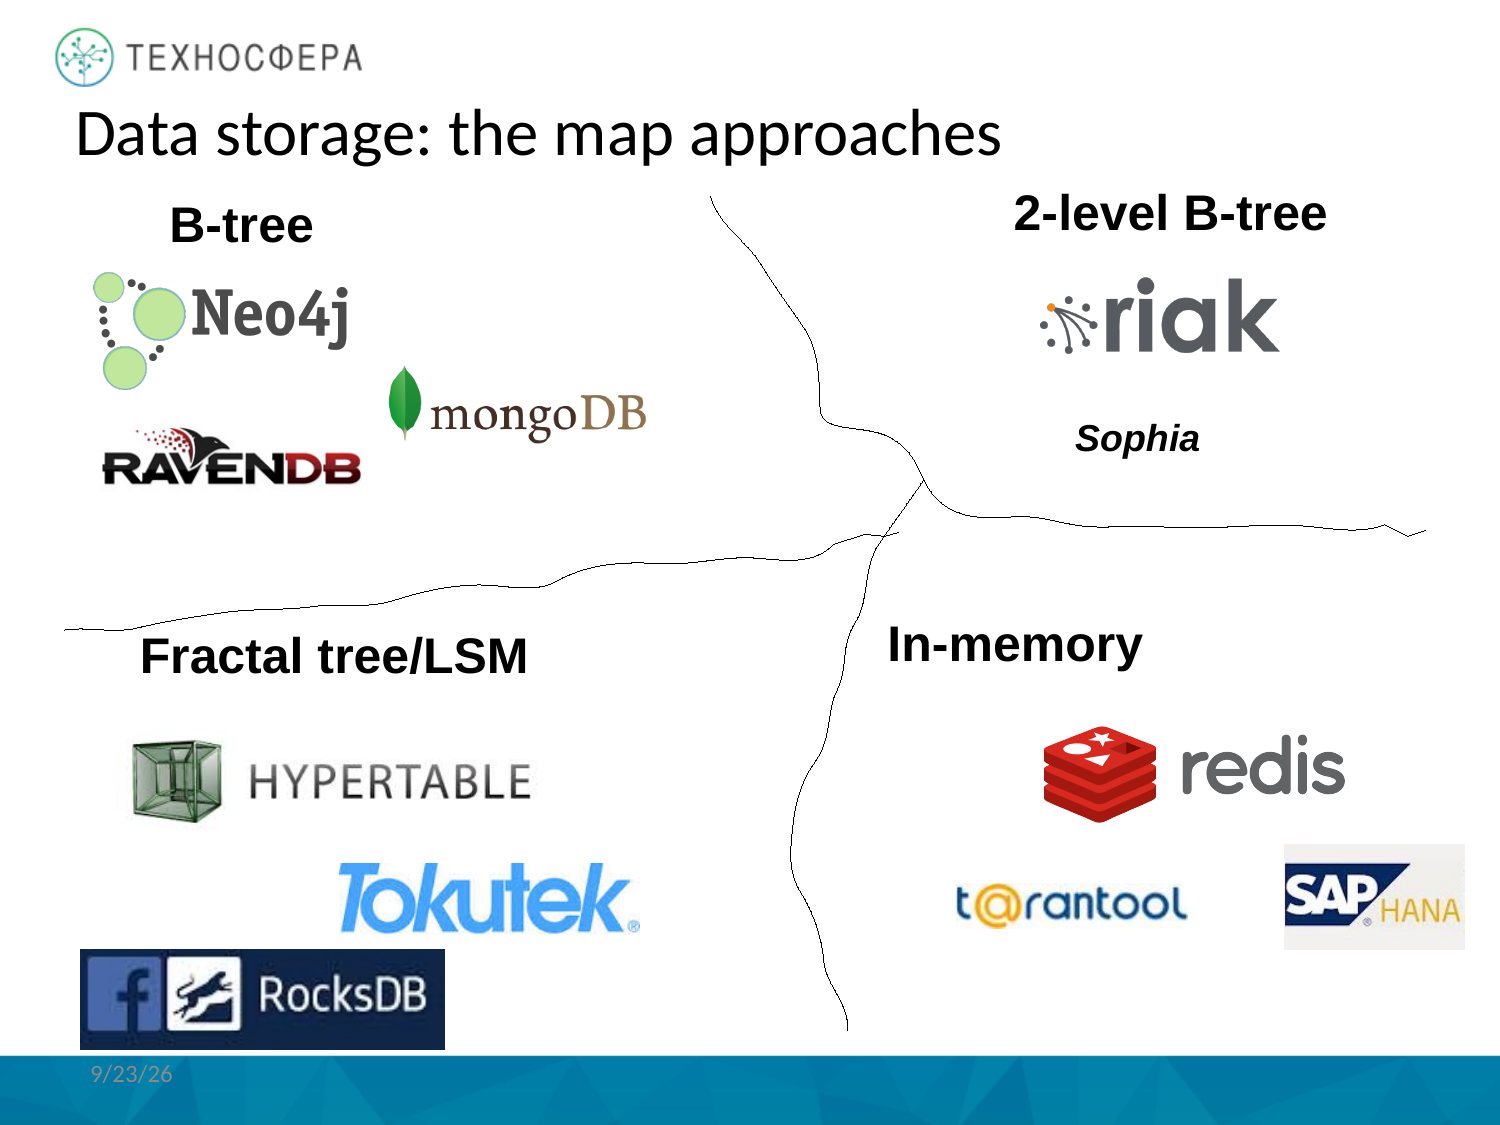

# Data storage: the map approaches
2-level B-tree
B-tree
Sophia
In-memory
Fractal tree/LSM